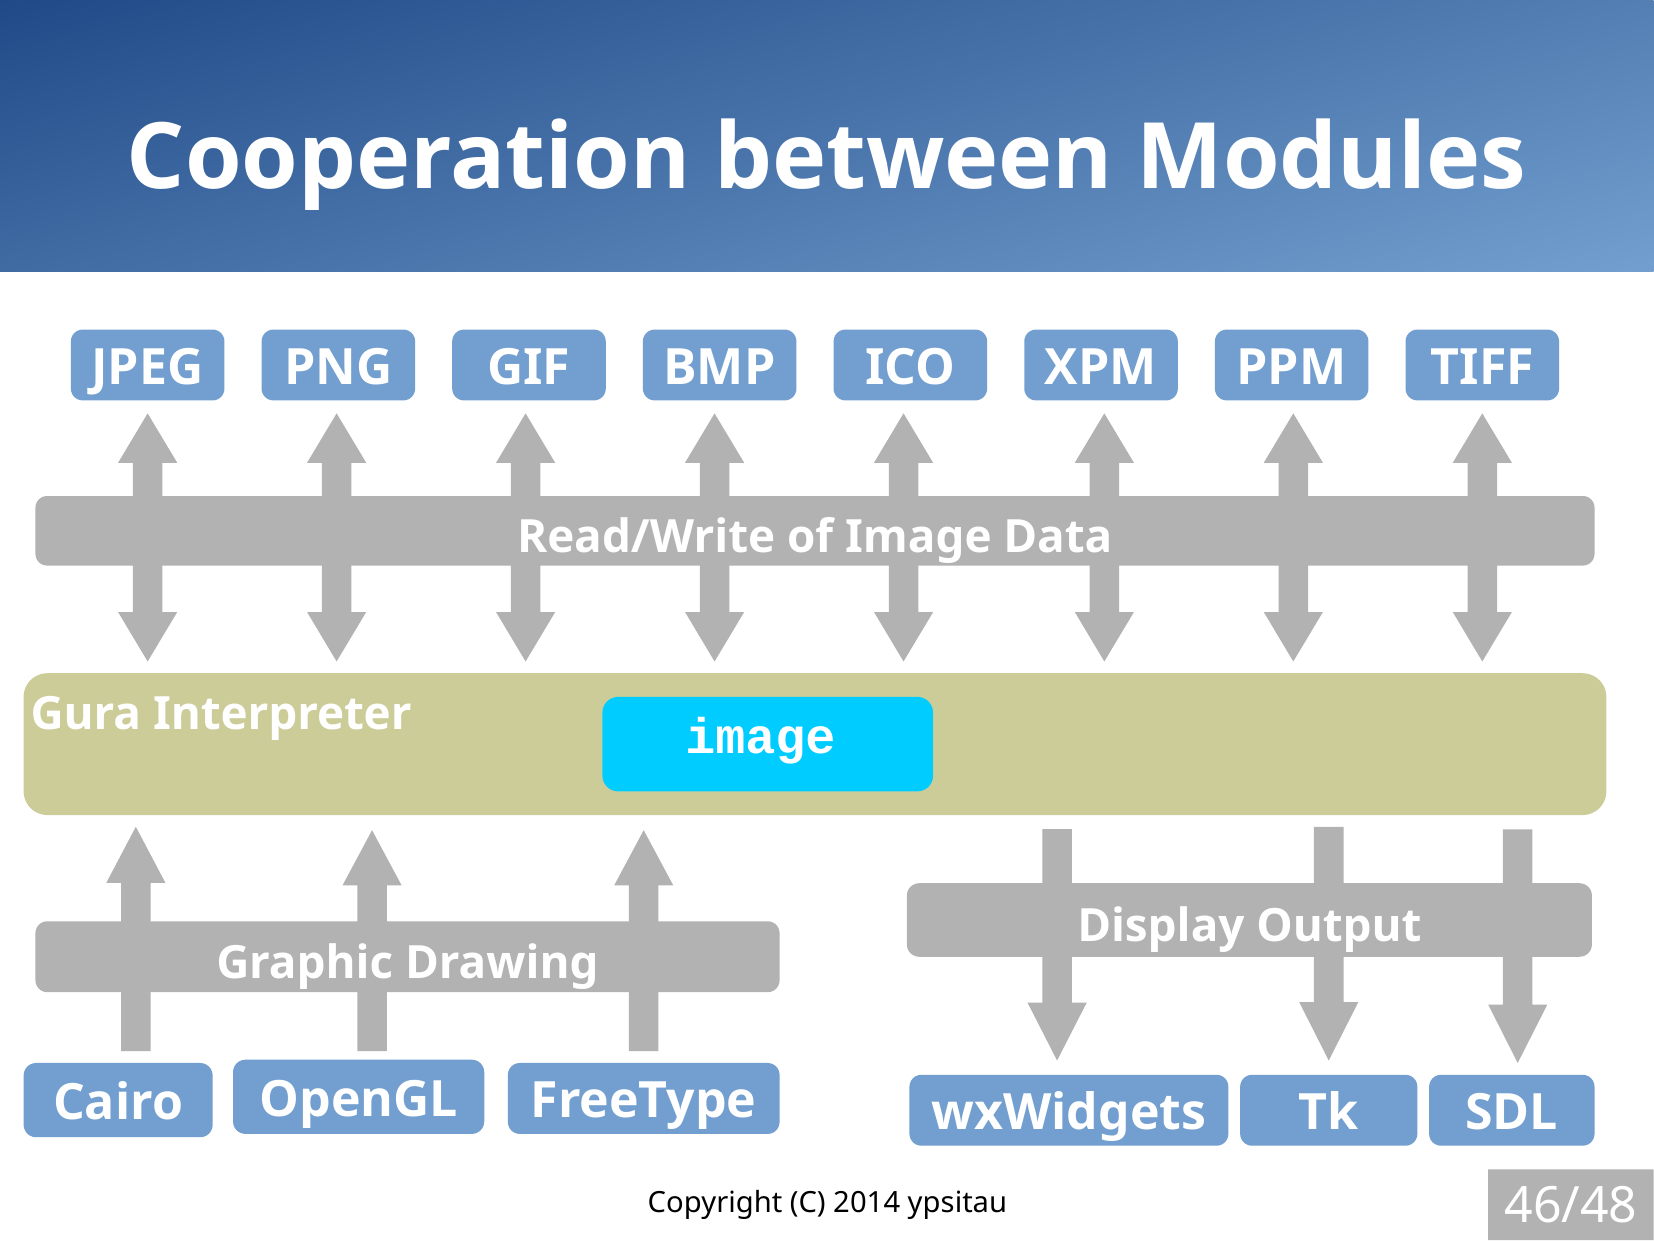

# Cooperation between Modules
JPEG
PNG
GIF
BMP
ICO
XPM
PPM
TIFF
Read/Write of Image Data
Gura Interpreter
image
Display Output
Graphic Drawing
OpenGL
Cairo
FreeType
wxWidgets
Tk
SDL
46
Copyright (C) 2014 ypsitau